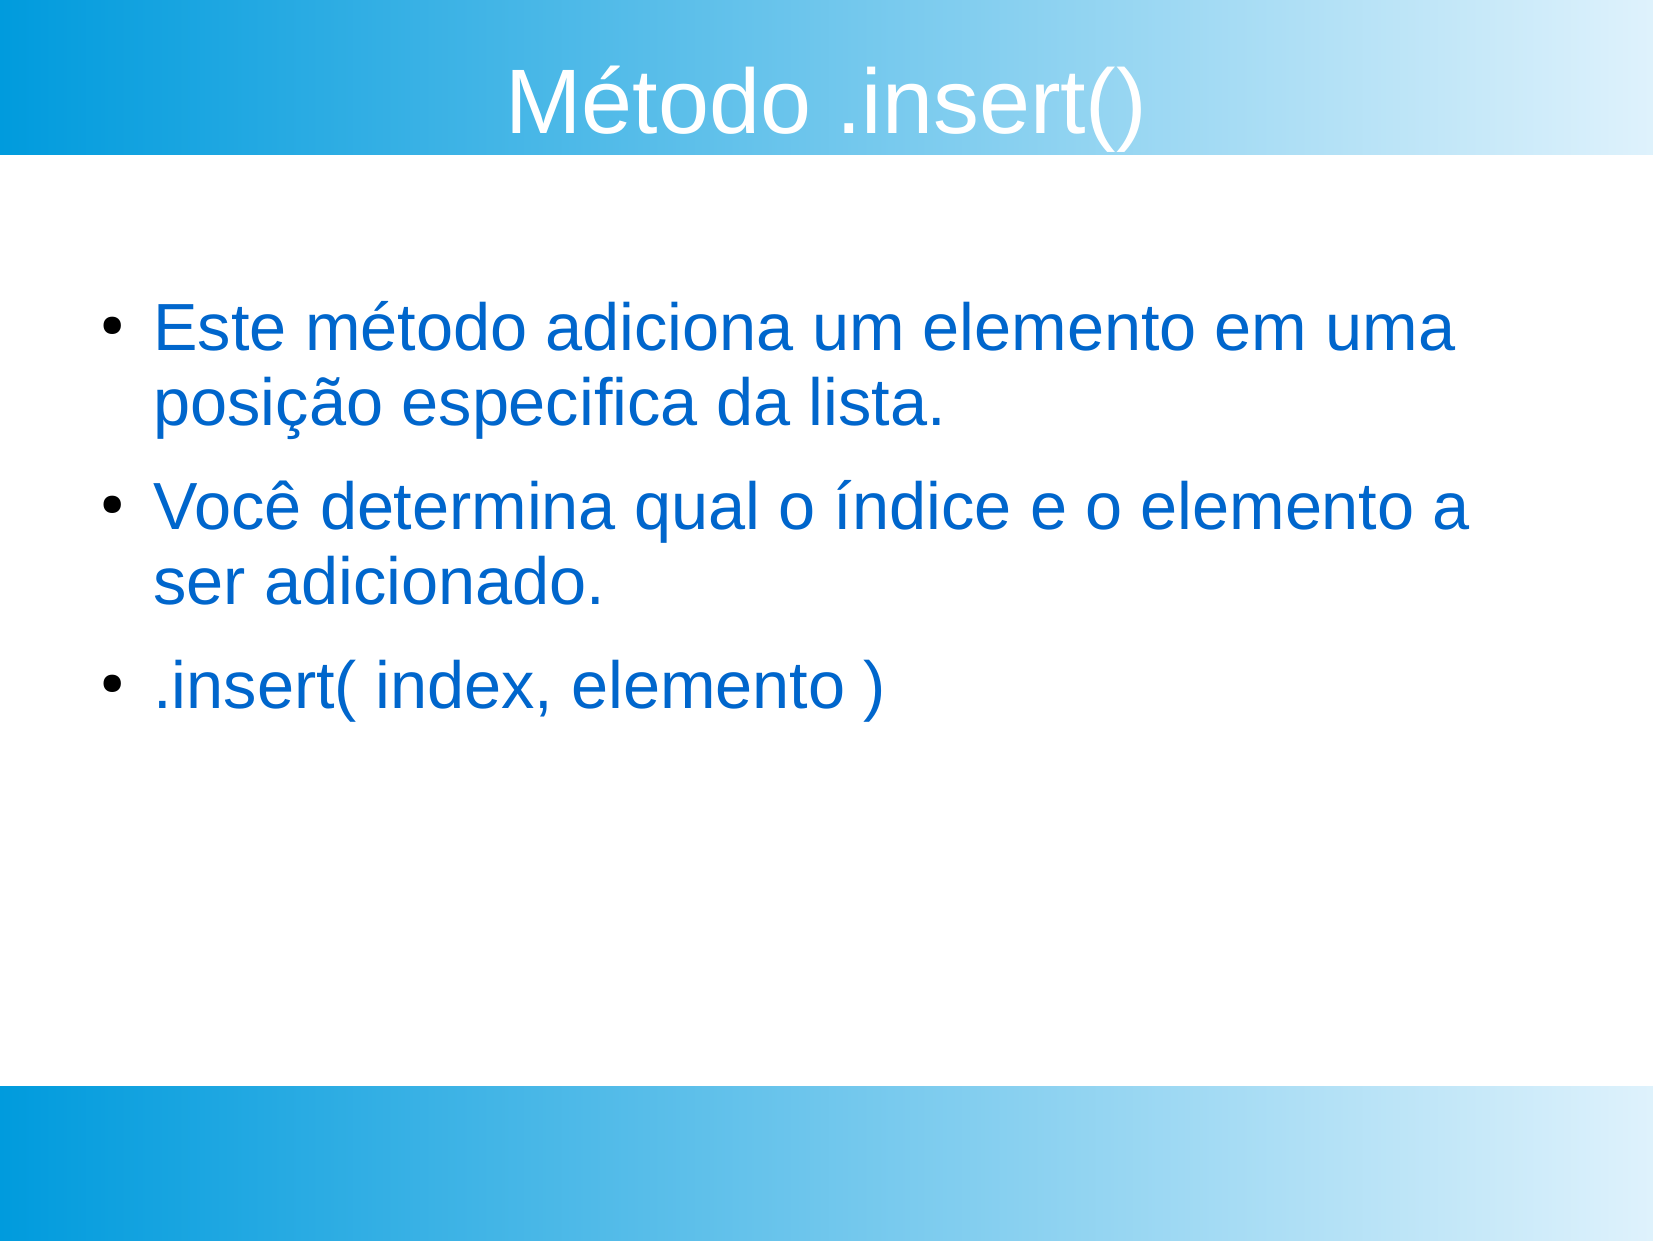

# Método .insert()
Este método adiciona um elemento em uma posição especifica da lista.
Você determina qual o índice e o elemento a ser adicionado.
.insert( index, elemento )